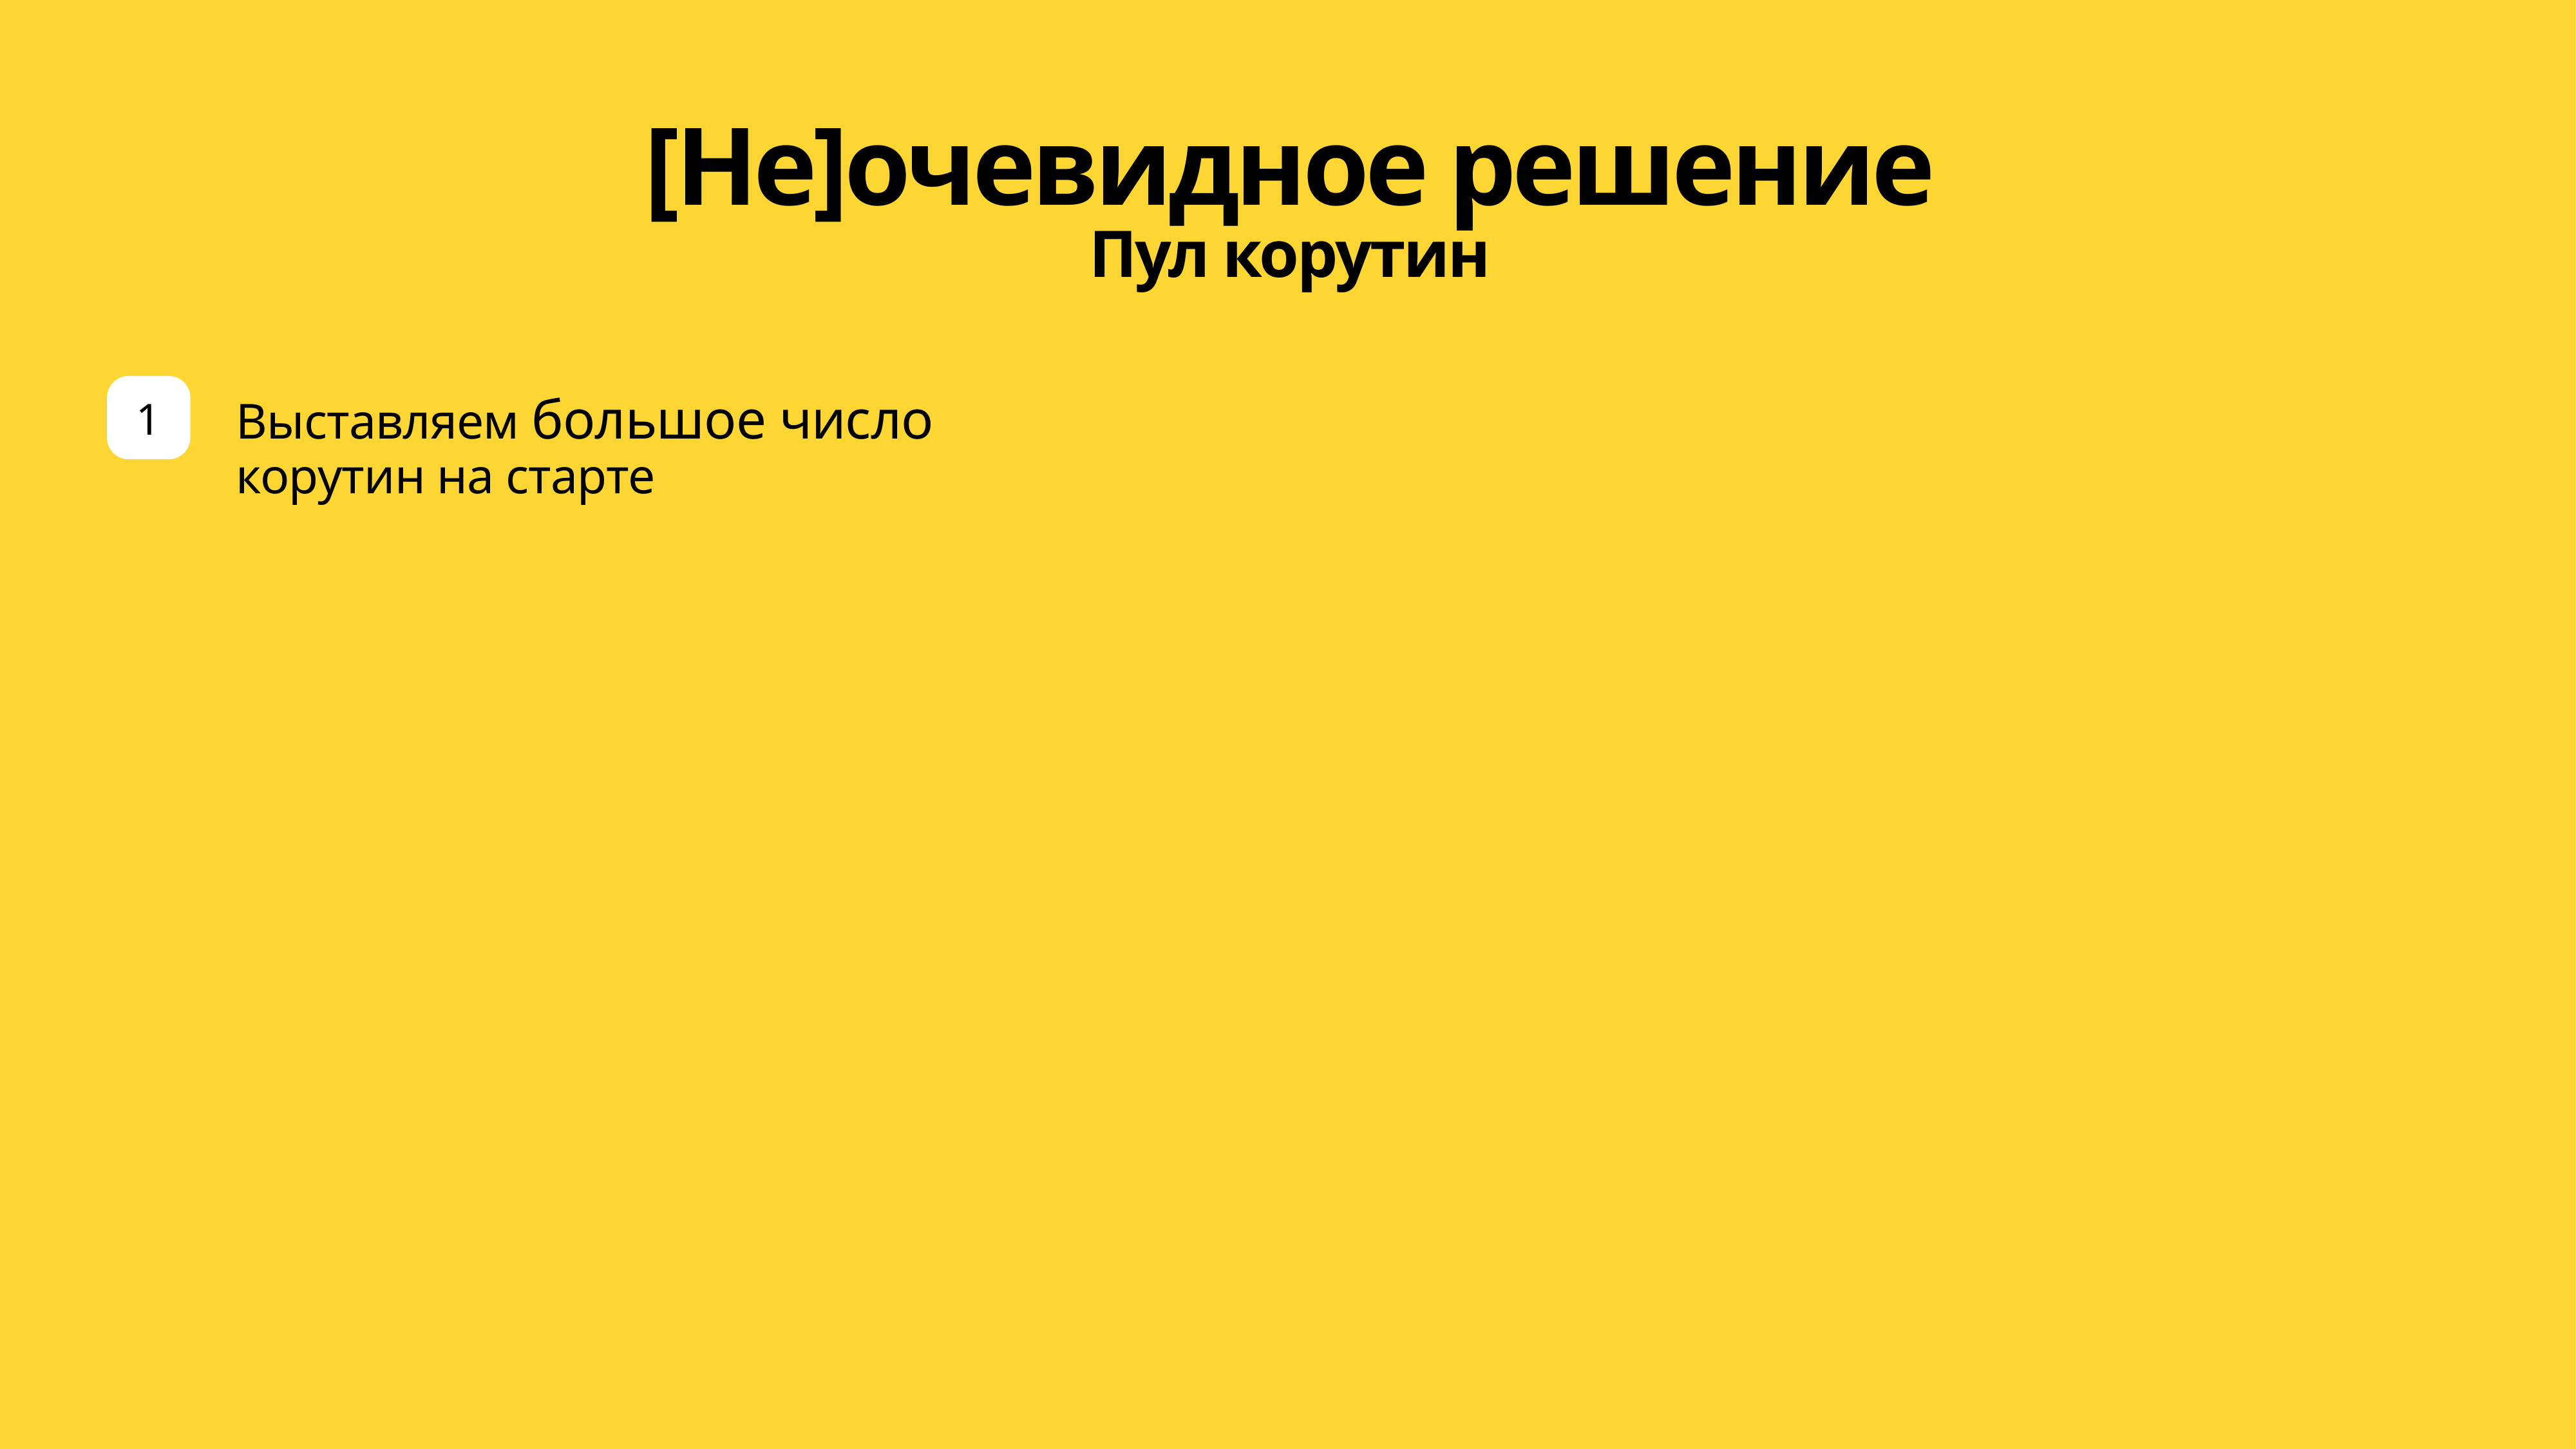

[Не]очевидное решение
# Пул корутин
1
Выставляем большое число корутин на старте